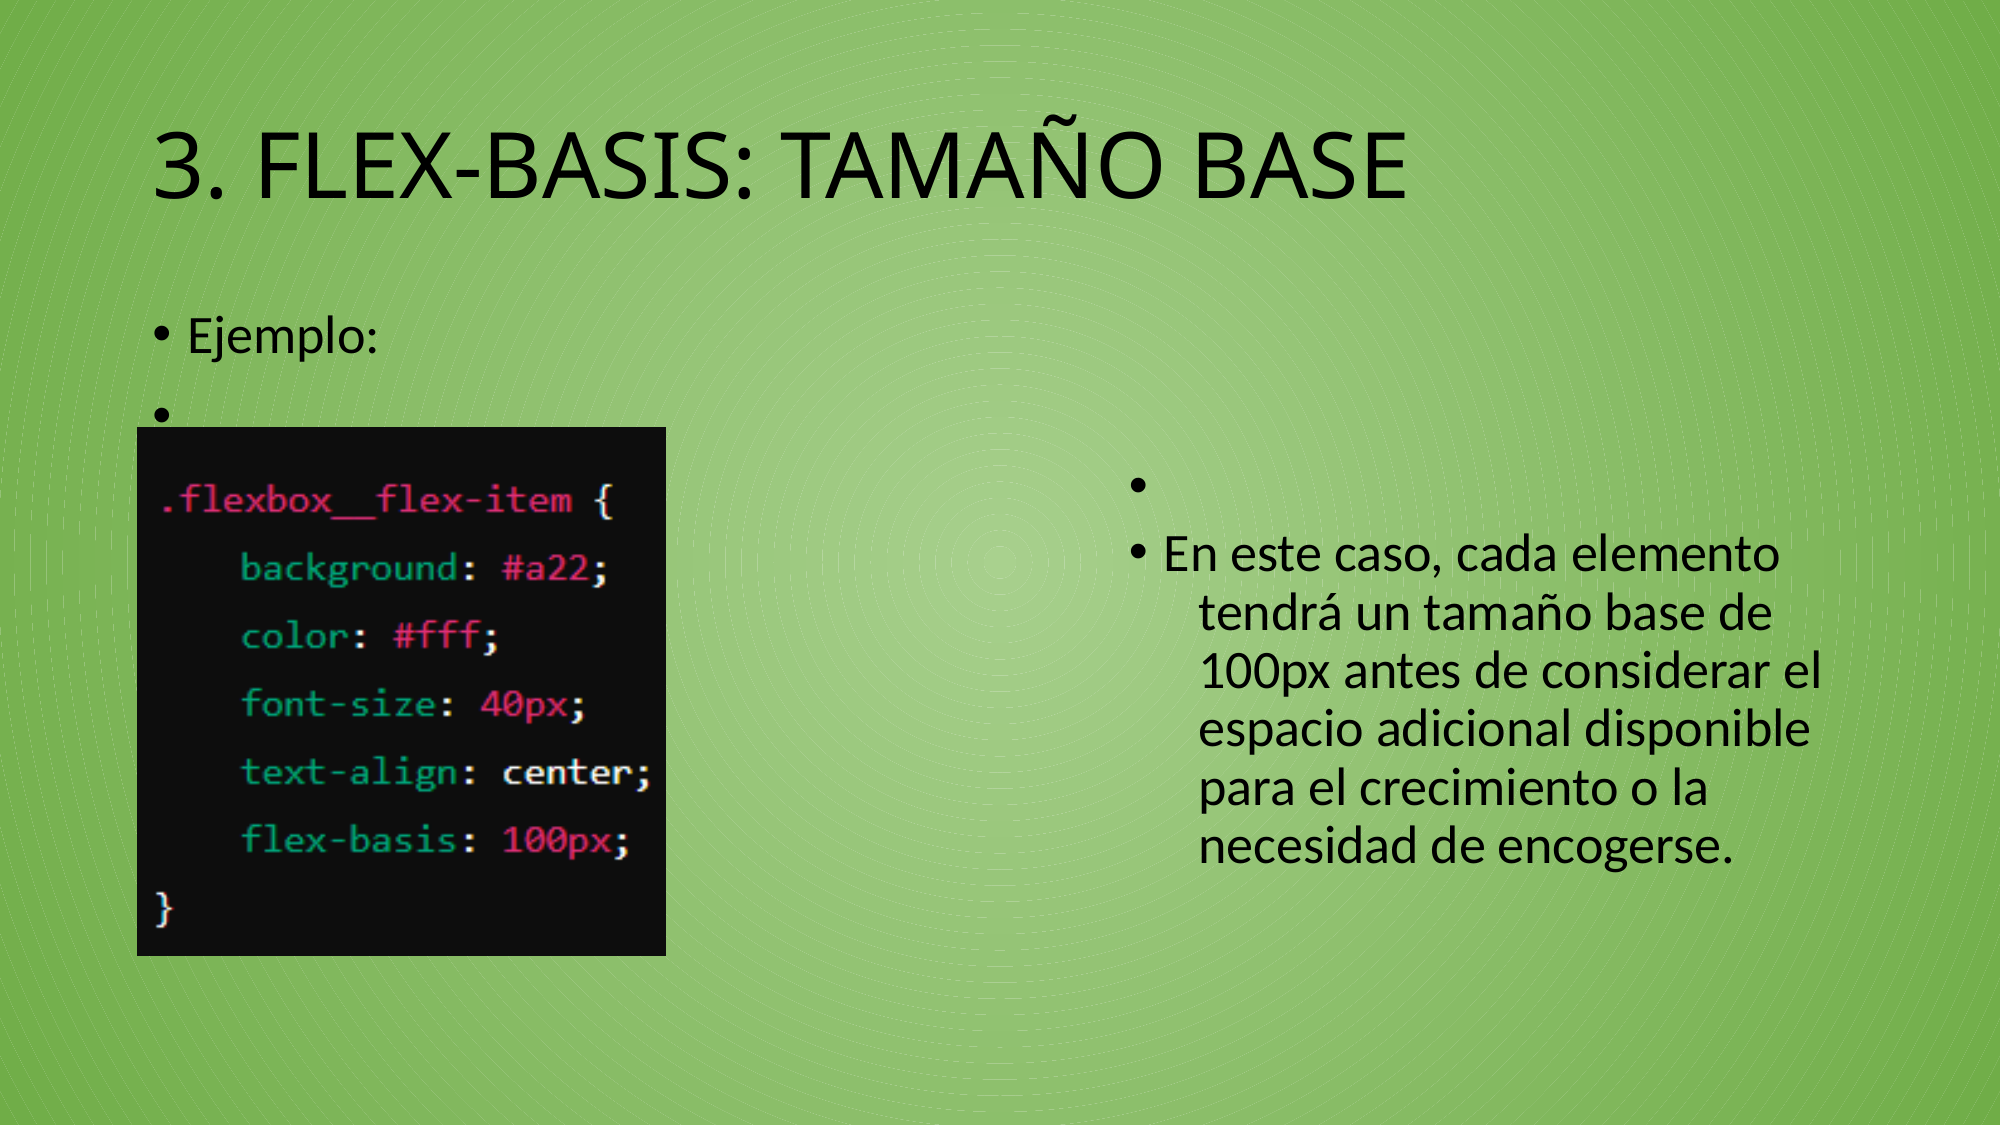

# 3. FLEX-BASIS: TAMAÑO BASE
Ejemplo:
En este caso, cada elemento tendrá un tamaño base de 100px antes de considerar el espacio adicional disponible para el crecimiento o la necesidad de encogerse.